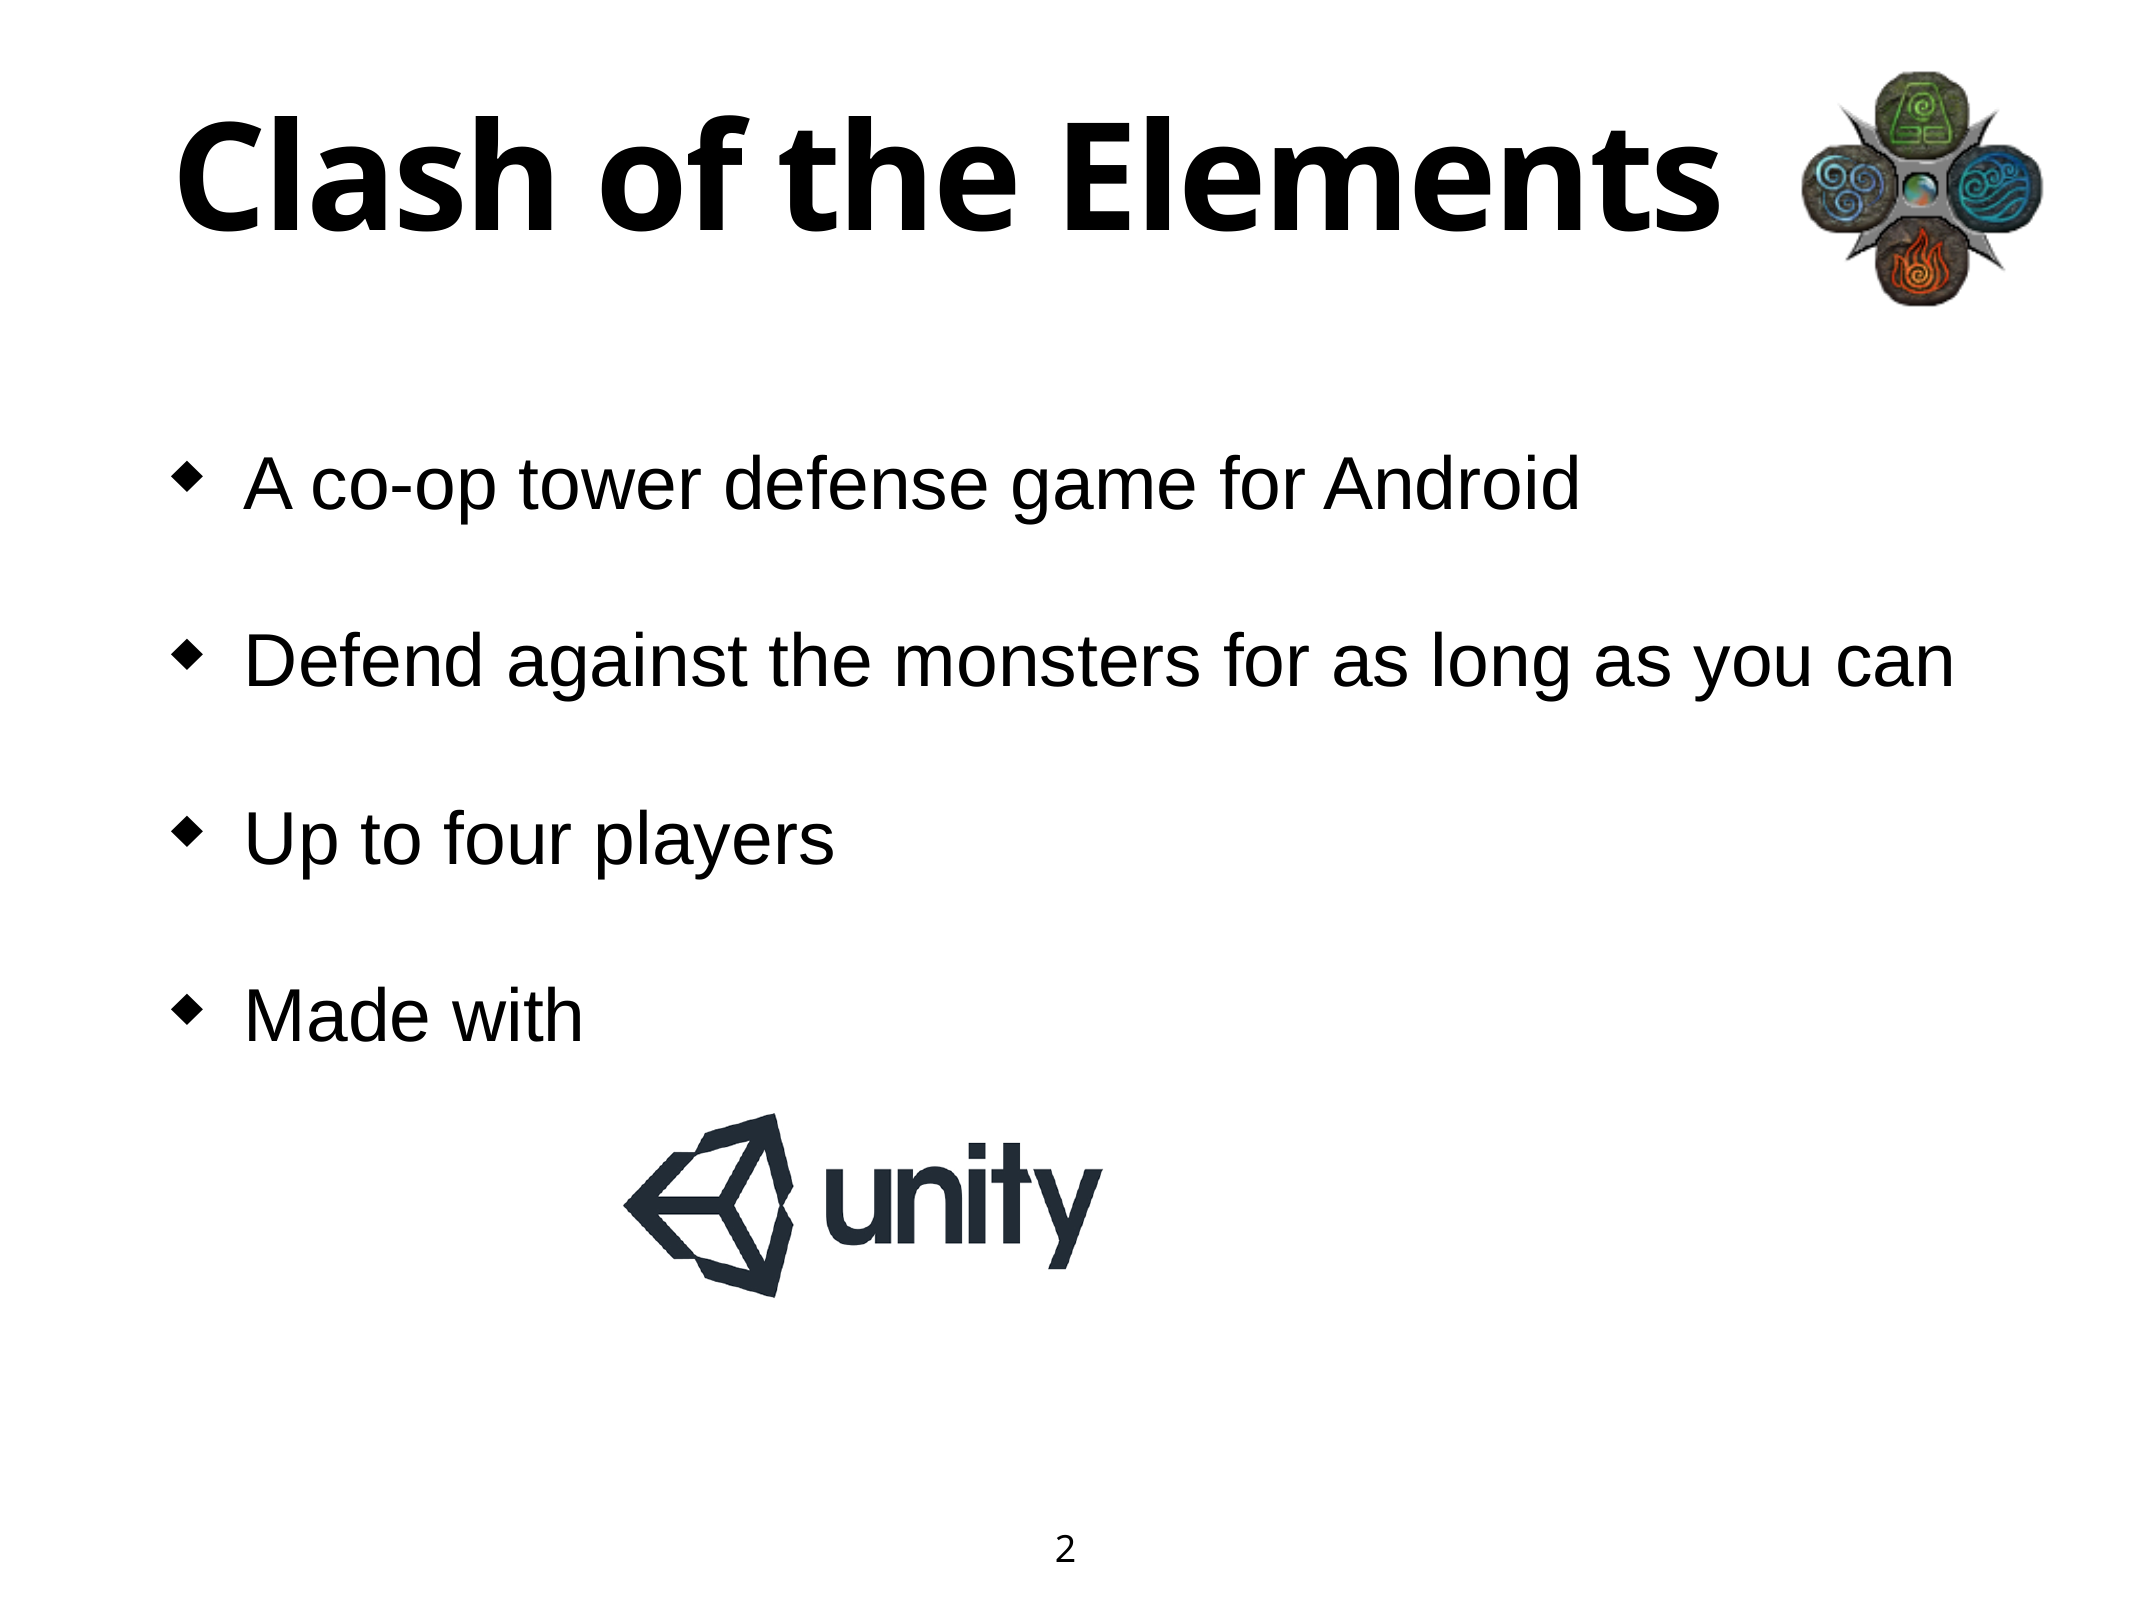

# Clash of the Elements
A co-op tower defense game for Android
Defend against the monsters for as long as you can
Up to four players
Made with
2